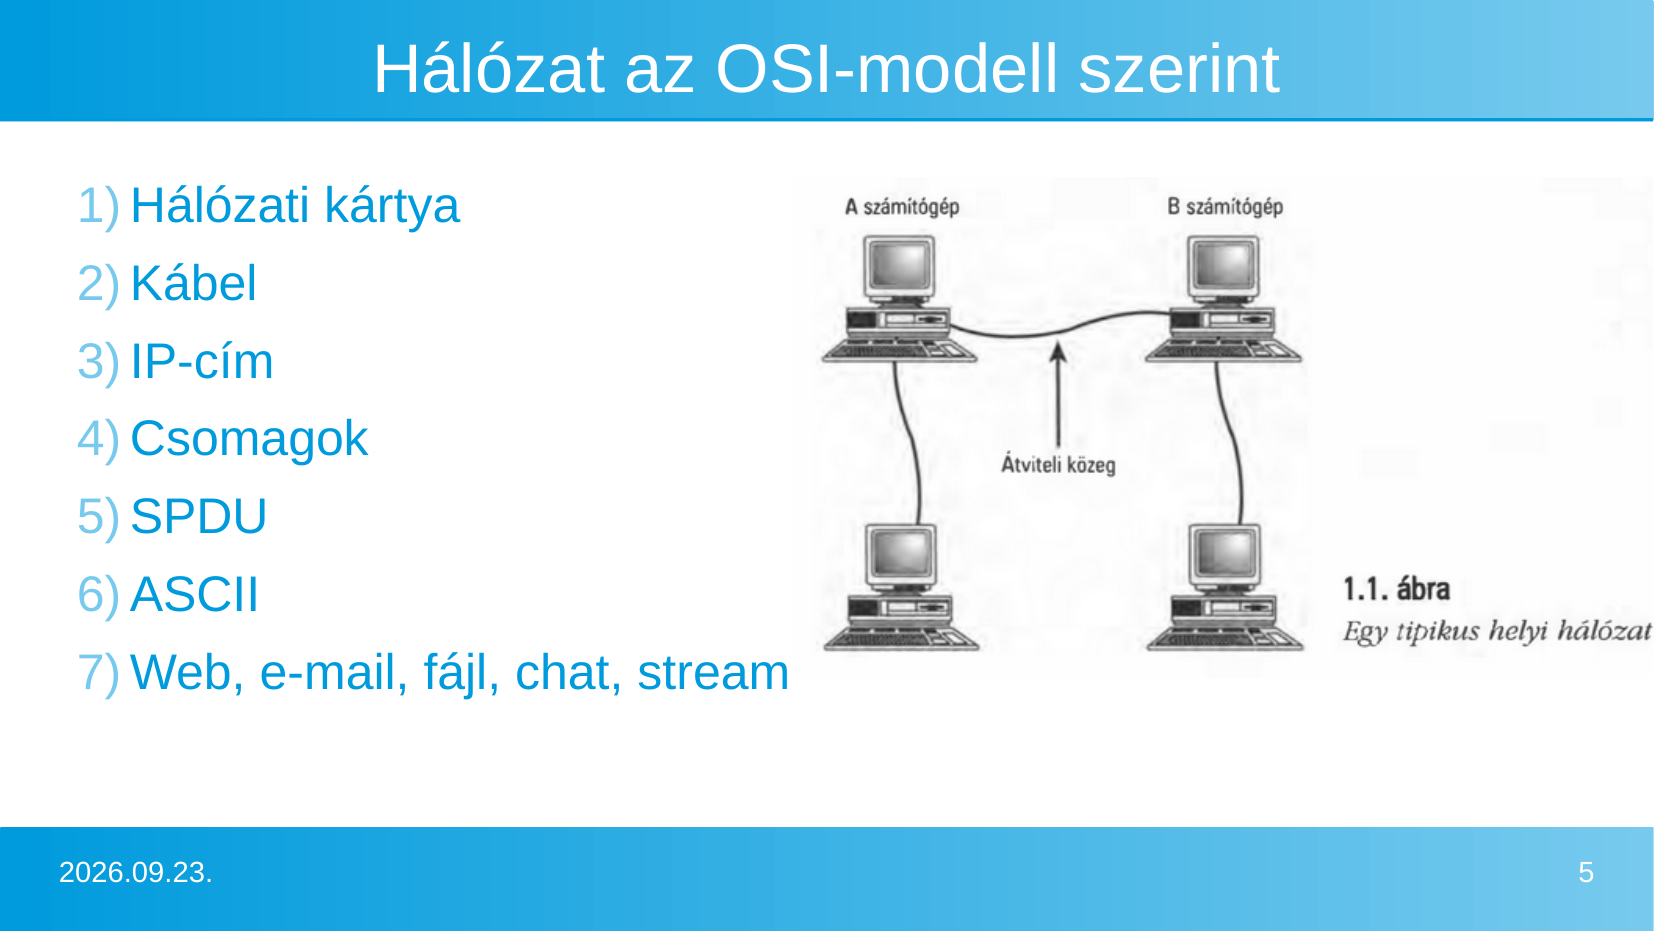

# Hálózat az OSI-modell szerint
Hálózati kártya
Kábel
IP-cím
Csomagok
SPDU
ASCII
Web, e-mail, fájl, chat, stream
5